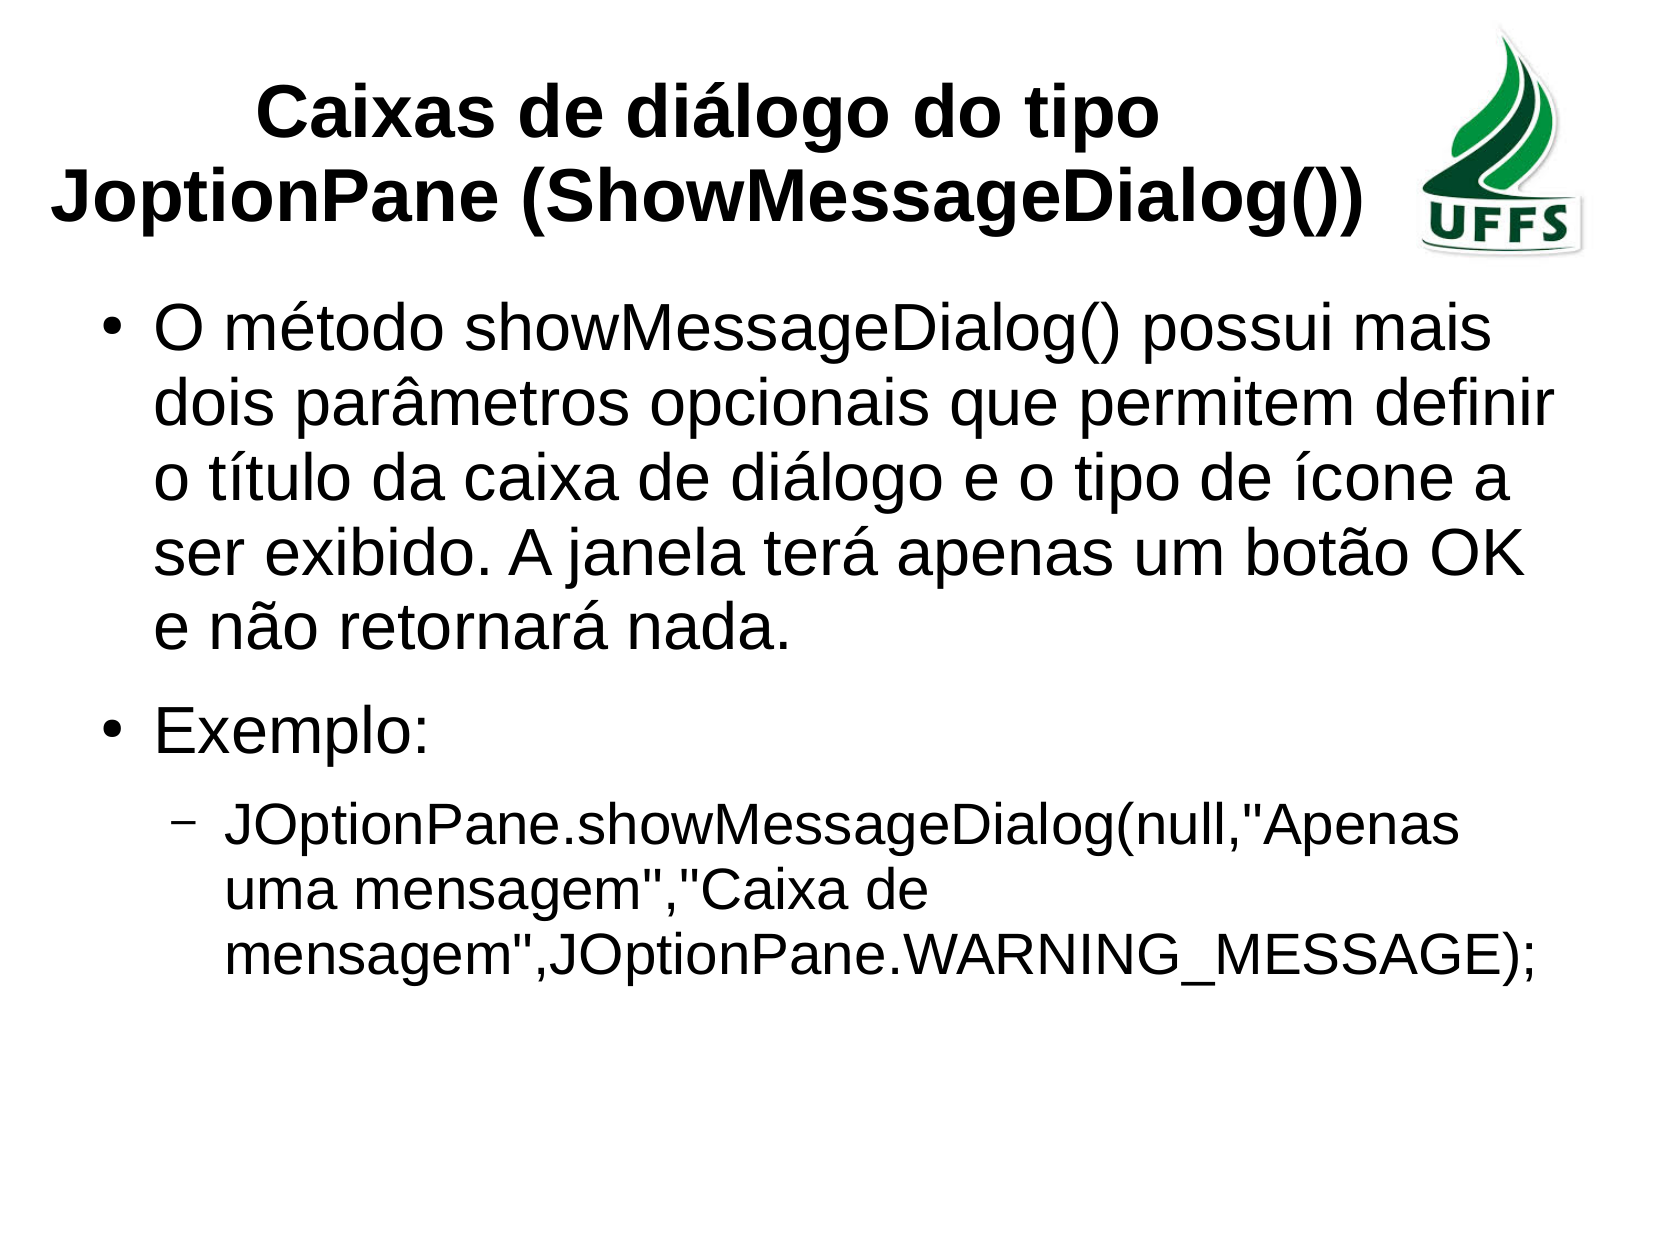

# Caixas de diálogo do tipo JoptionPane (ShowMessageDialog())
O método showMessageDialog() possui mais dois parâmetros opcionais que permitem definir o título da caixa de diálogo e o tipo de ícone a ser exibido. A janela terá apenas um botão OK e não retornará nada.
Exemplo:
JOptionPane.showMessageDialog(null,"Apenas uma mensagem","Caixa de mensagem",JOptionPane.WARNING_MESSAGE);